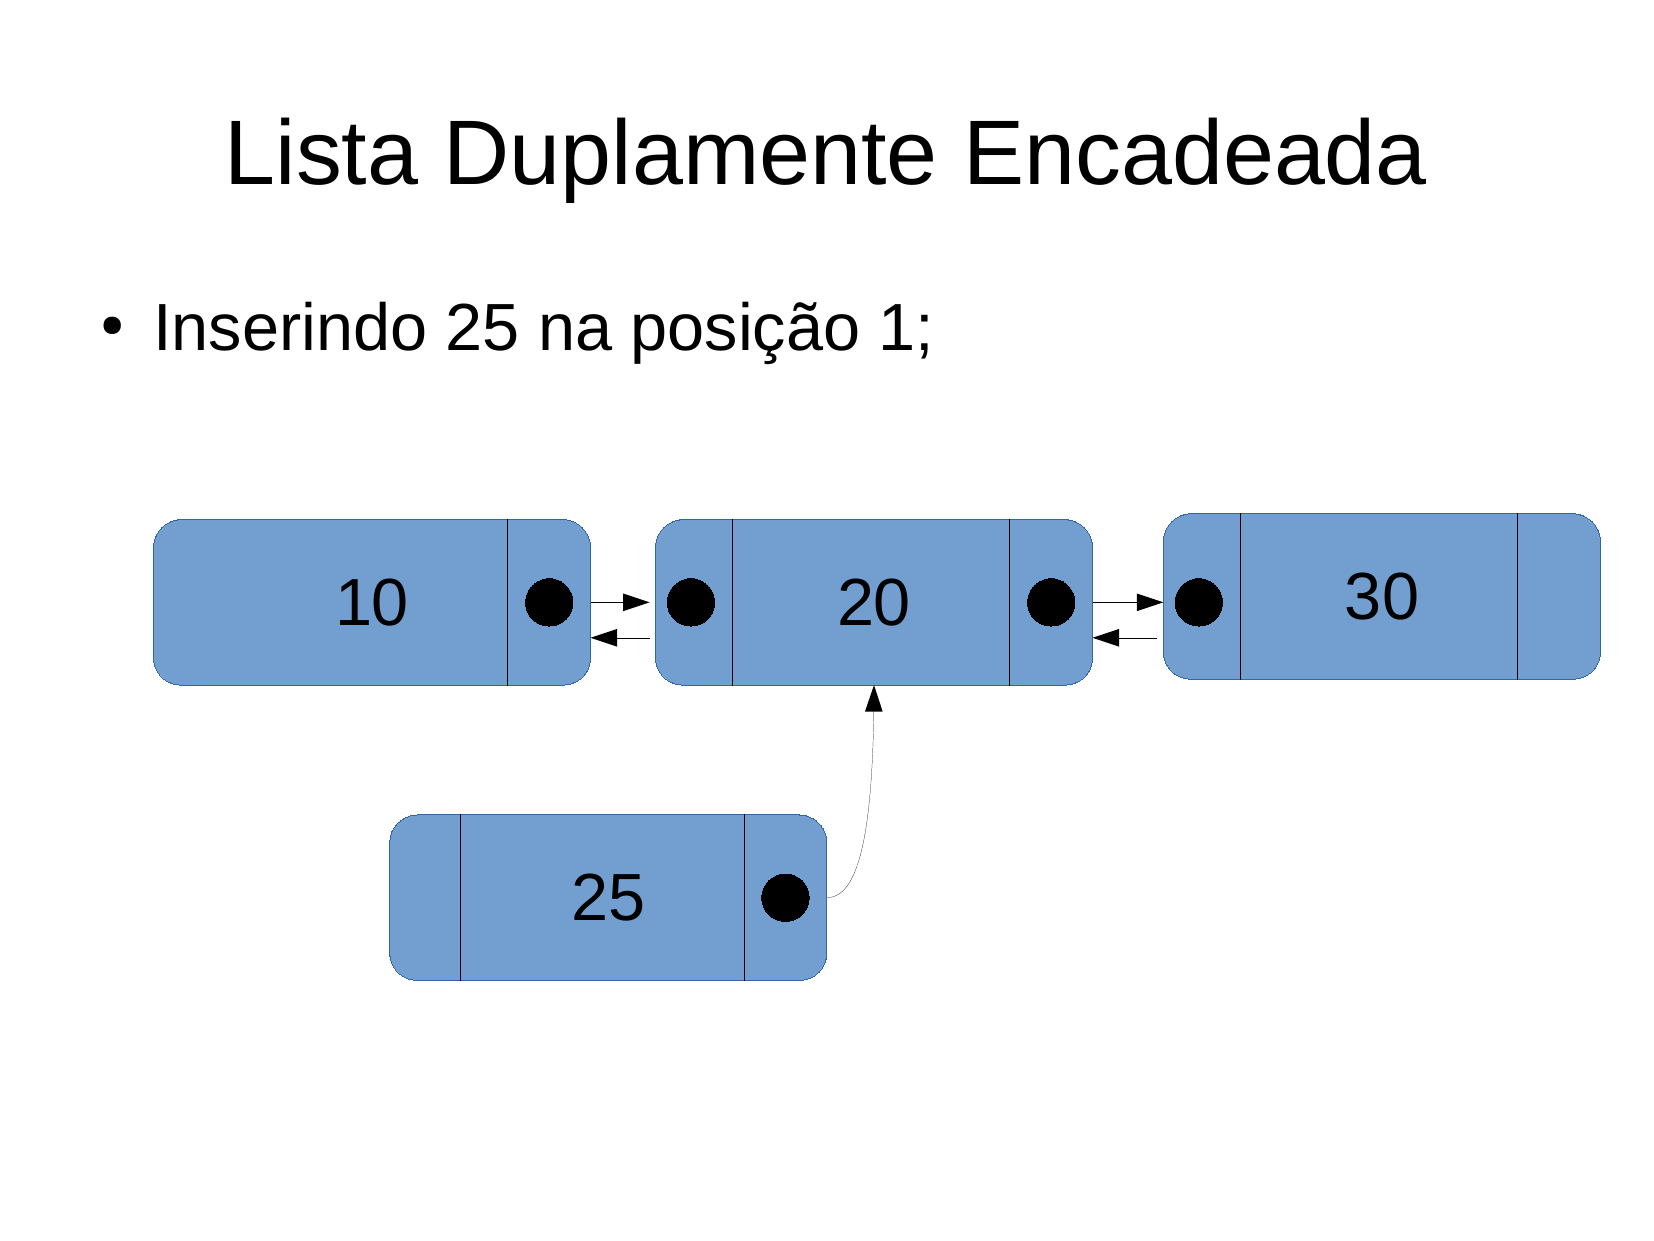

# Lista Duplamente Encadeada
Inserindo 25 na posição 1;
30
10
20
25